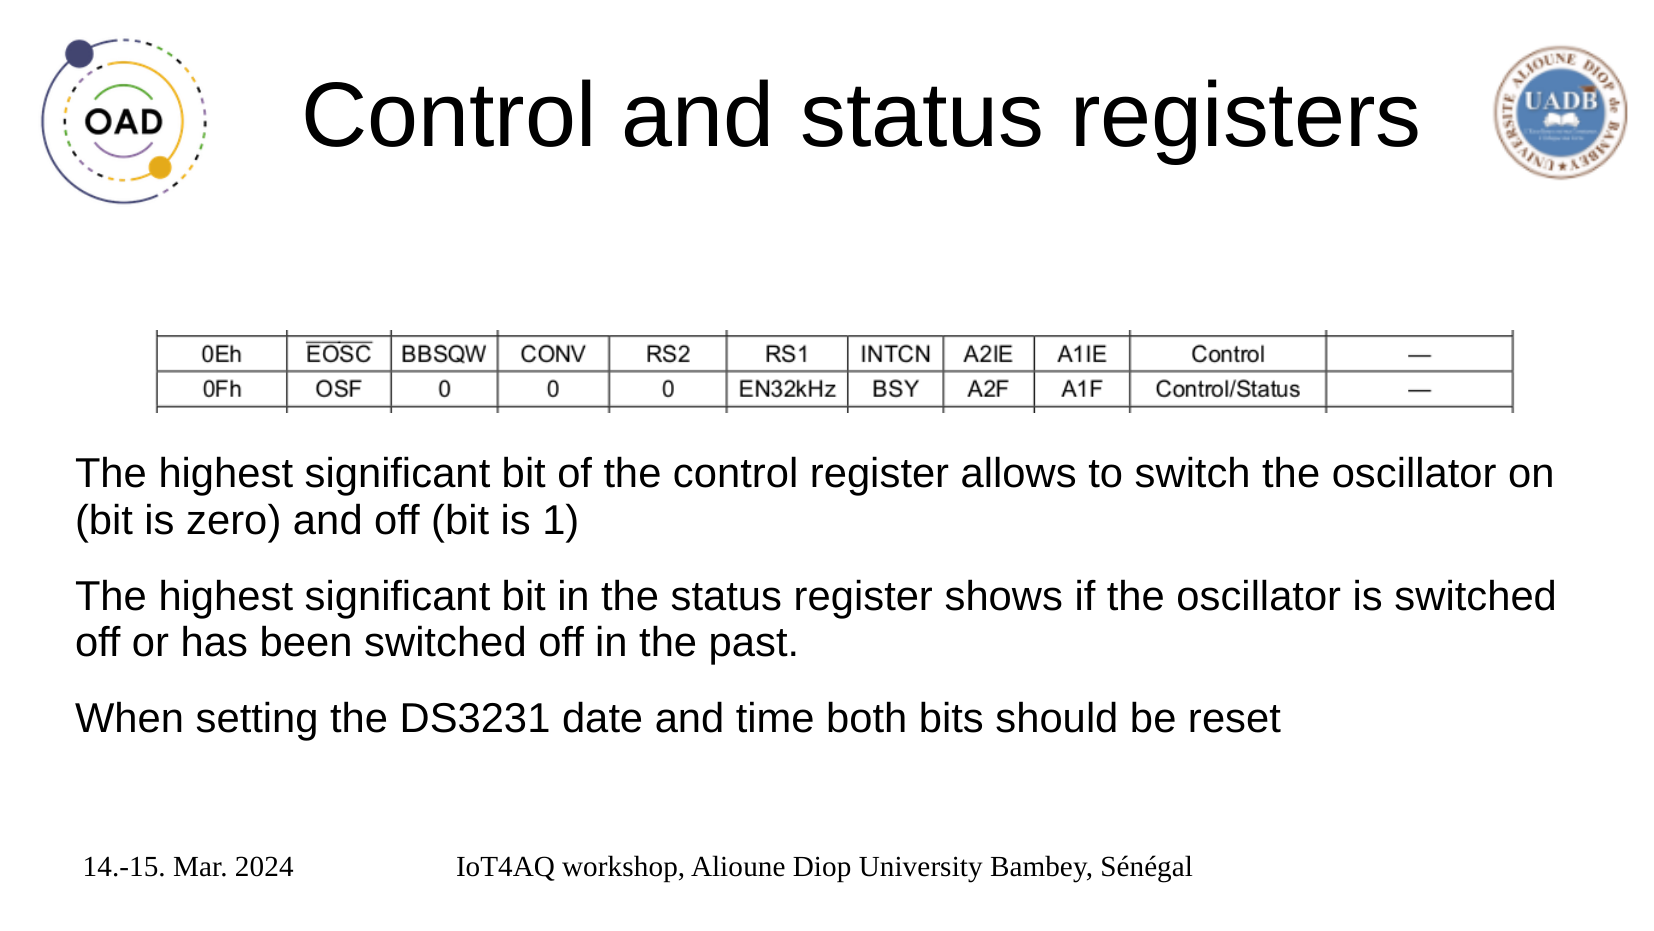

# Control and status registers
The highest significant bit of the control register allows to switch the oscillator on (bit is zero) and off (bit is 1)
The highest significant bit in the status register shows if the oscillator is switched off or has been switched off in the past.
When setting the DS3231 date and time both bits should be reset
14.-15. Mar. 2024
IoT4AQ workshop, Alioune Diop University Bambey, Sénégal